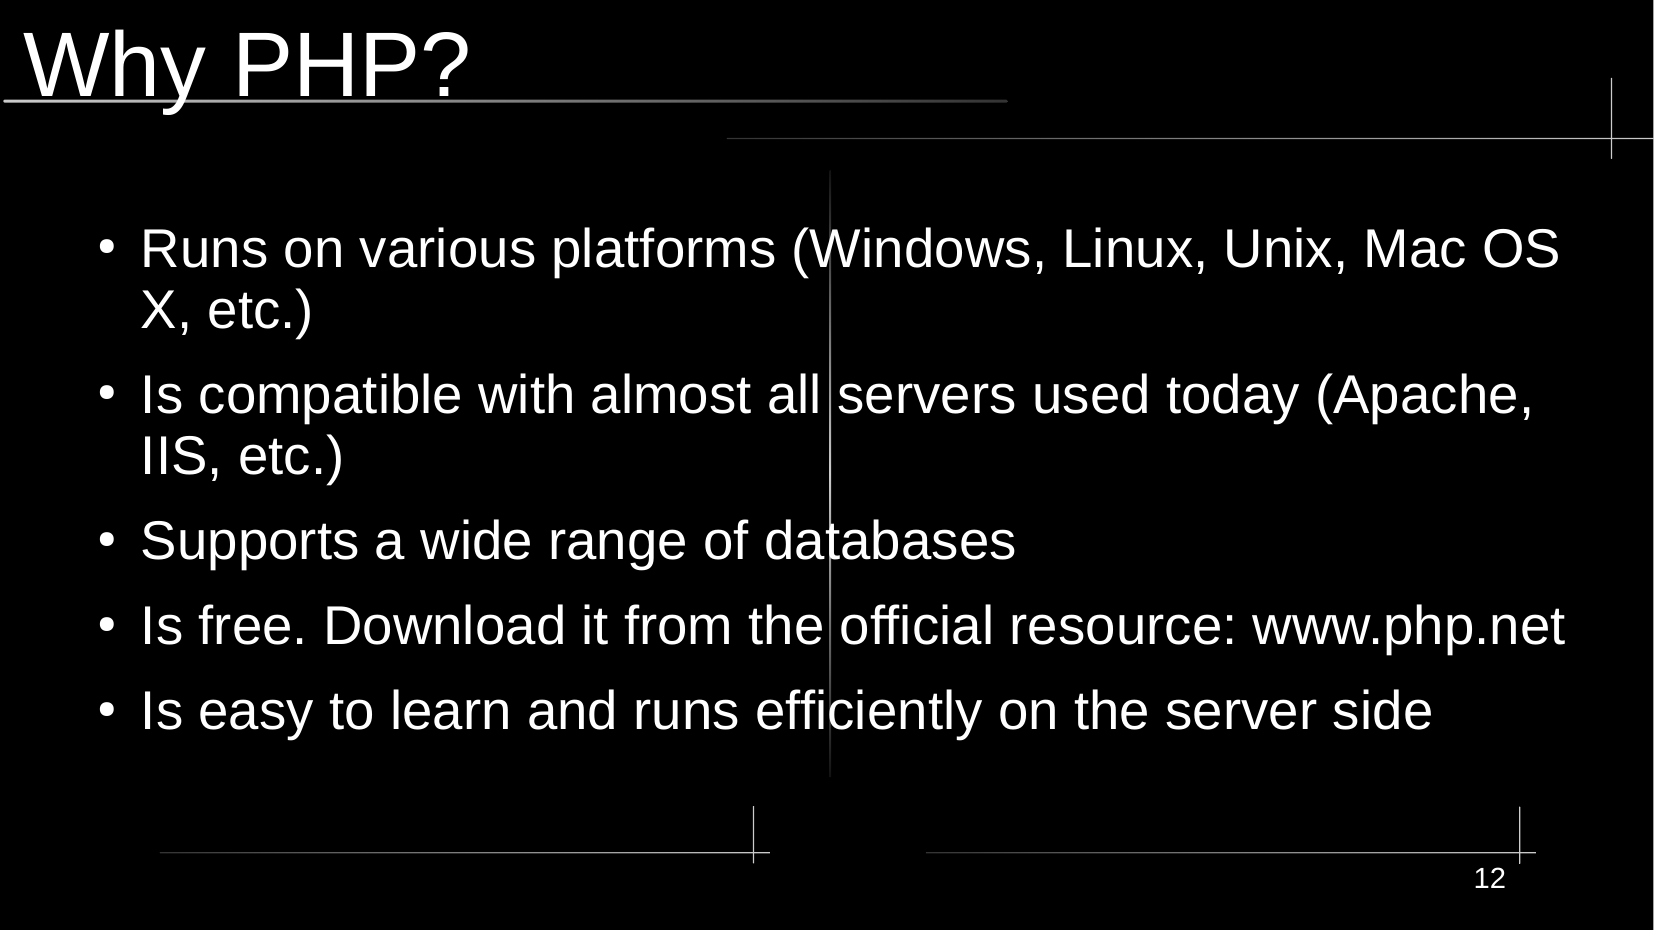

# Why PHP?
Runs on various platforms (Windows, Linux, Unix, Mac OS X, etc.)
Is compatible with almost all servers used today (Apache, IIS, etc.)
Supports a wide range of databases
Is free. Download it from the official resource: www.php.net
Is easy to learn and runs efficiently on the server side
12